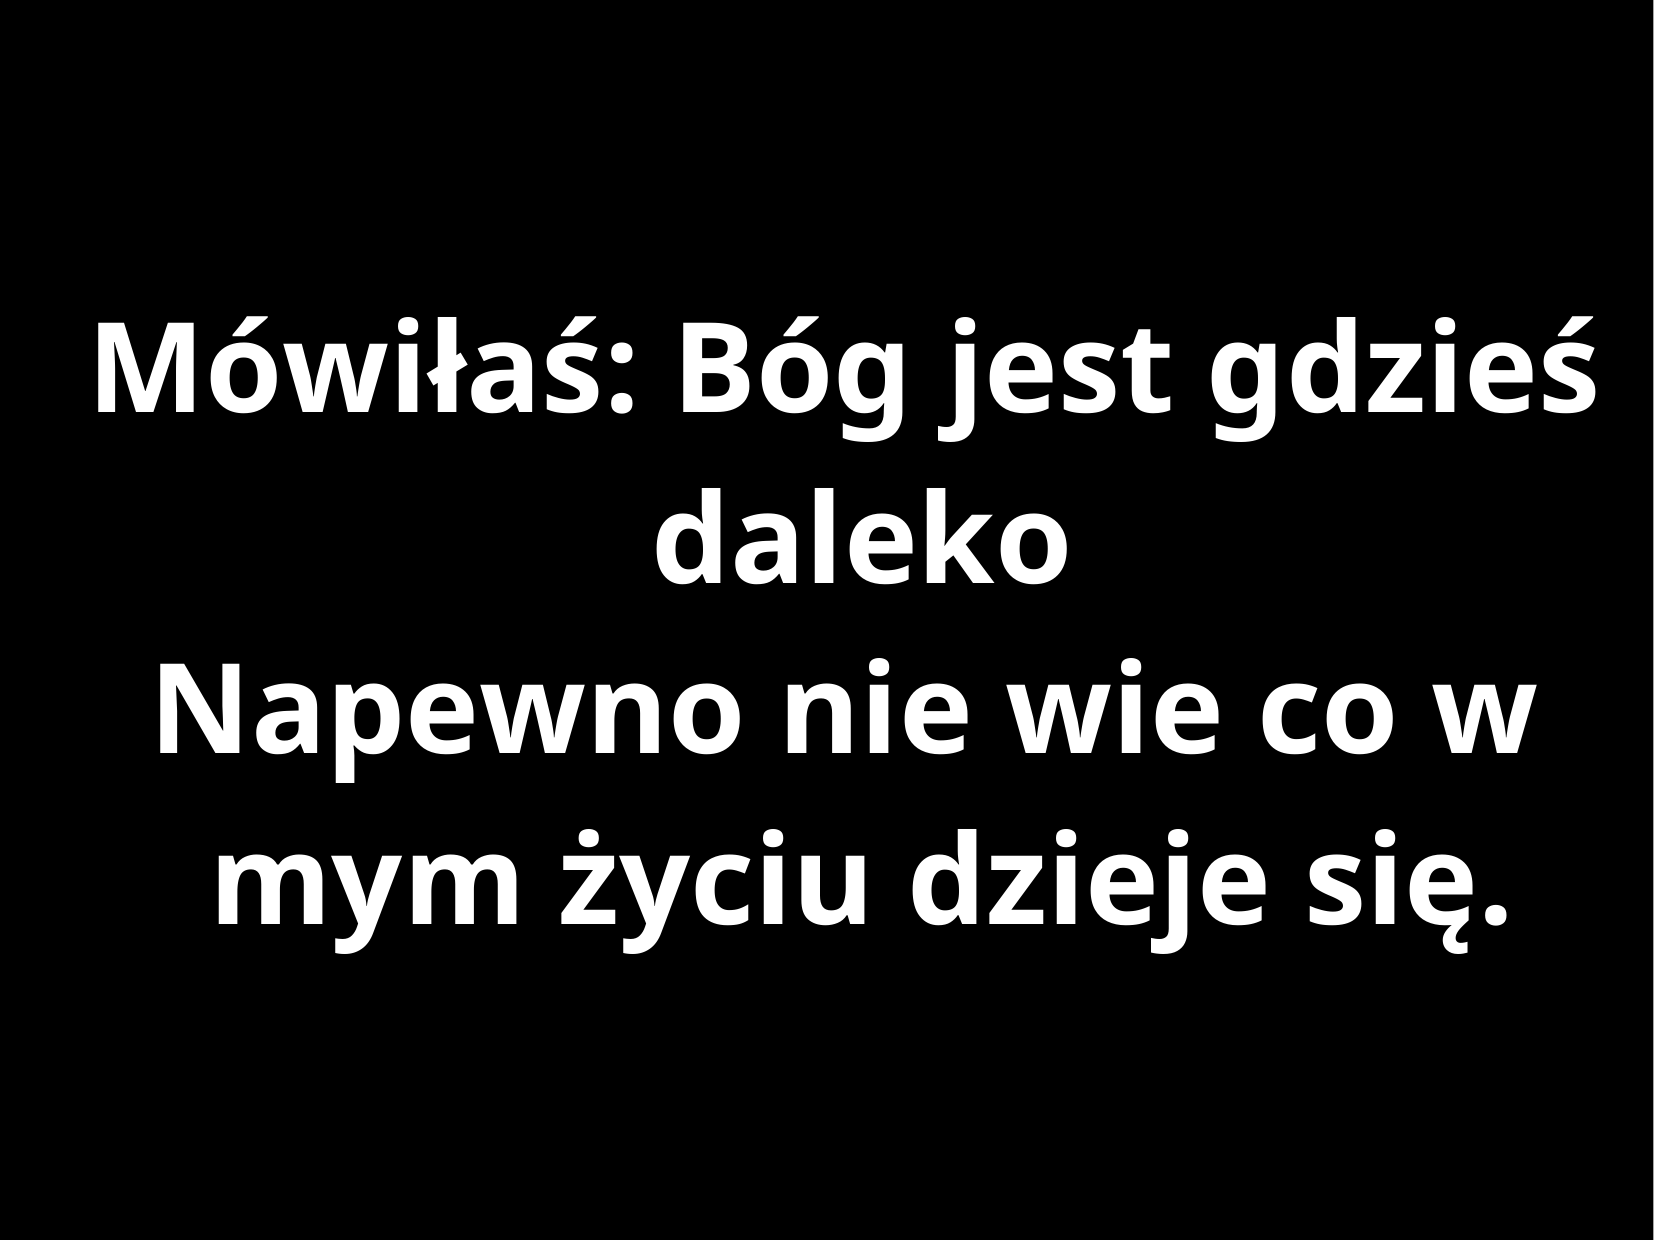

# Mówiłaś: Bóg jest gdzieś daleko
Napewno nie wie co w mym życiu dzieje się.